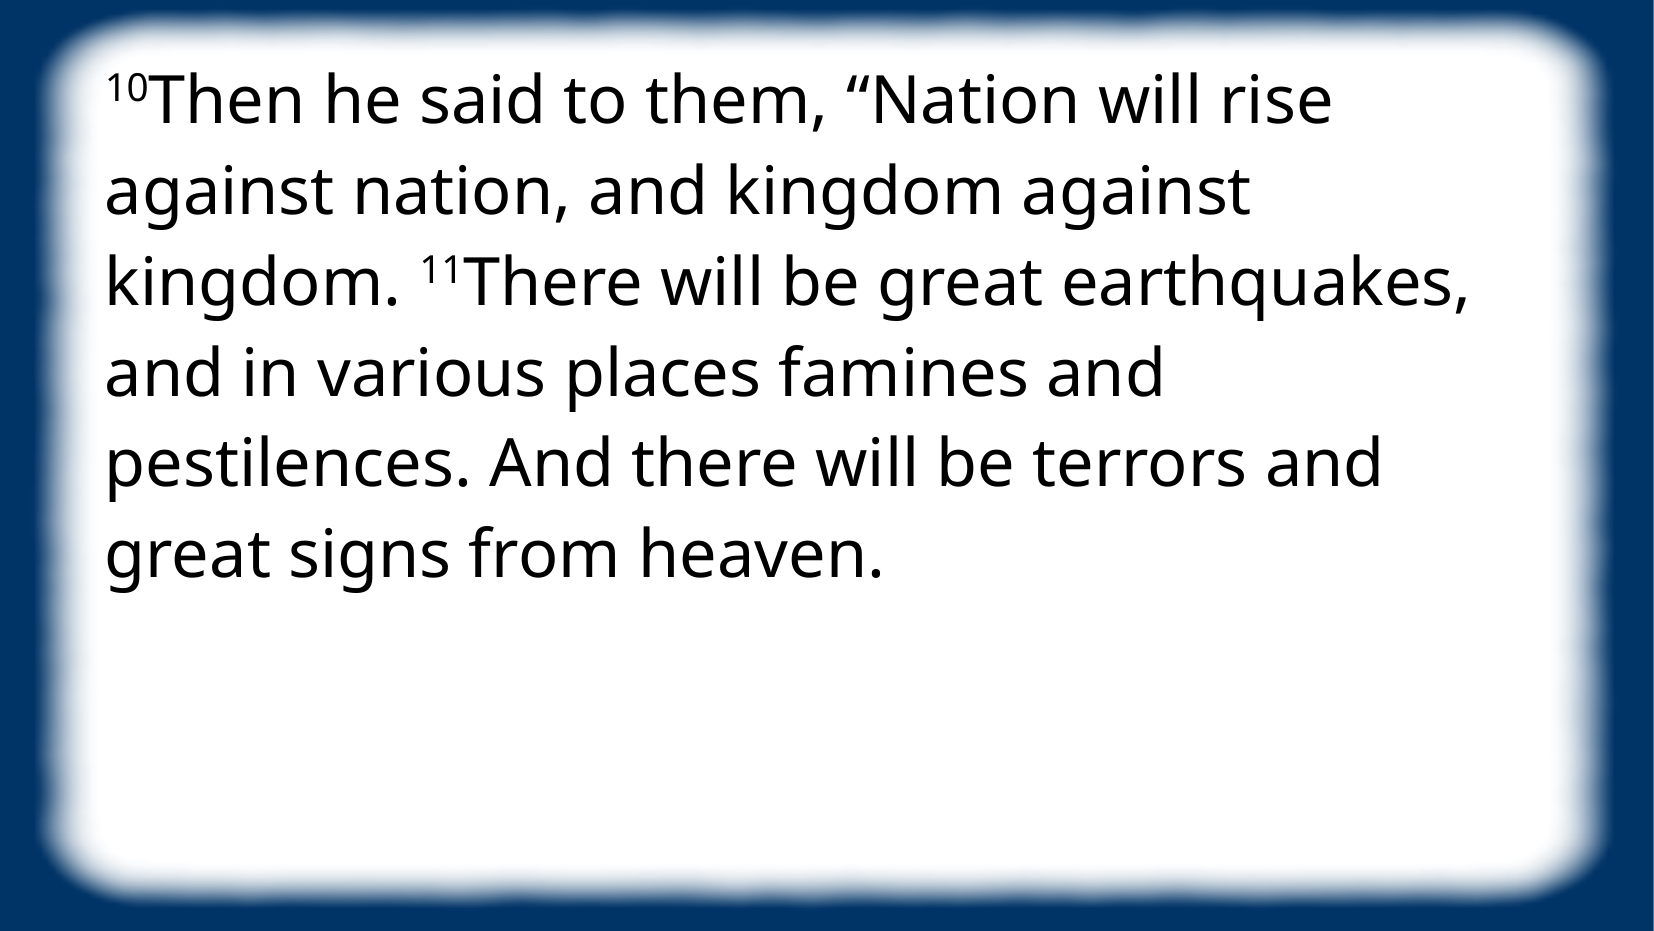

10Then he said to them, “Nation will rise against nation, and kingdom against kingdom. 11There will be great earthquakes, and in various places famines and pestilences. And there will be terrors and great signs from heaven.